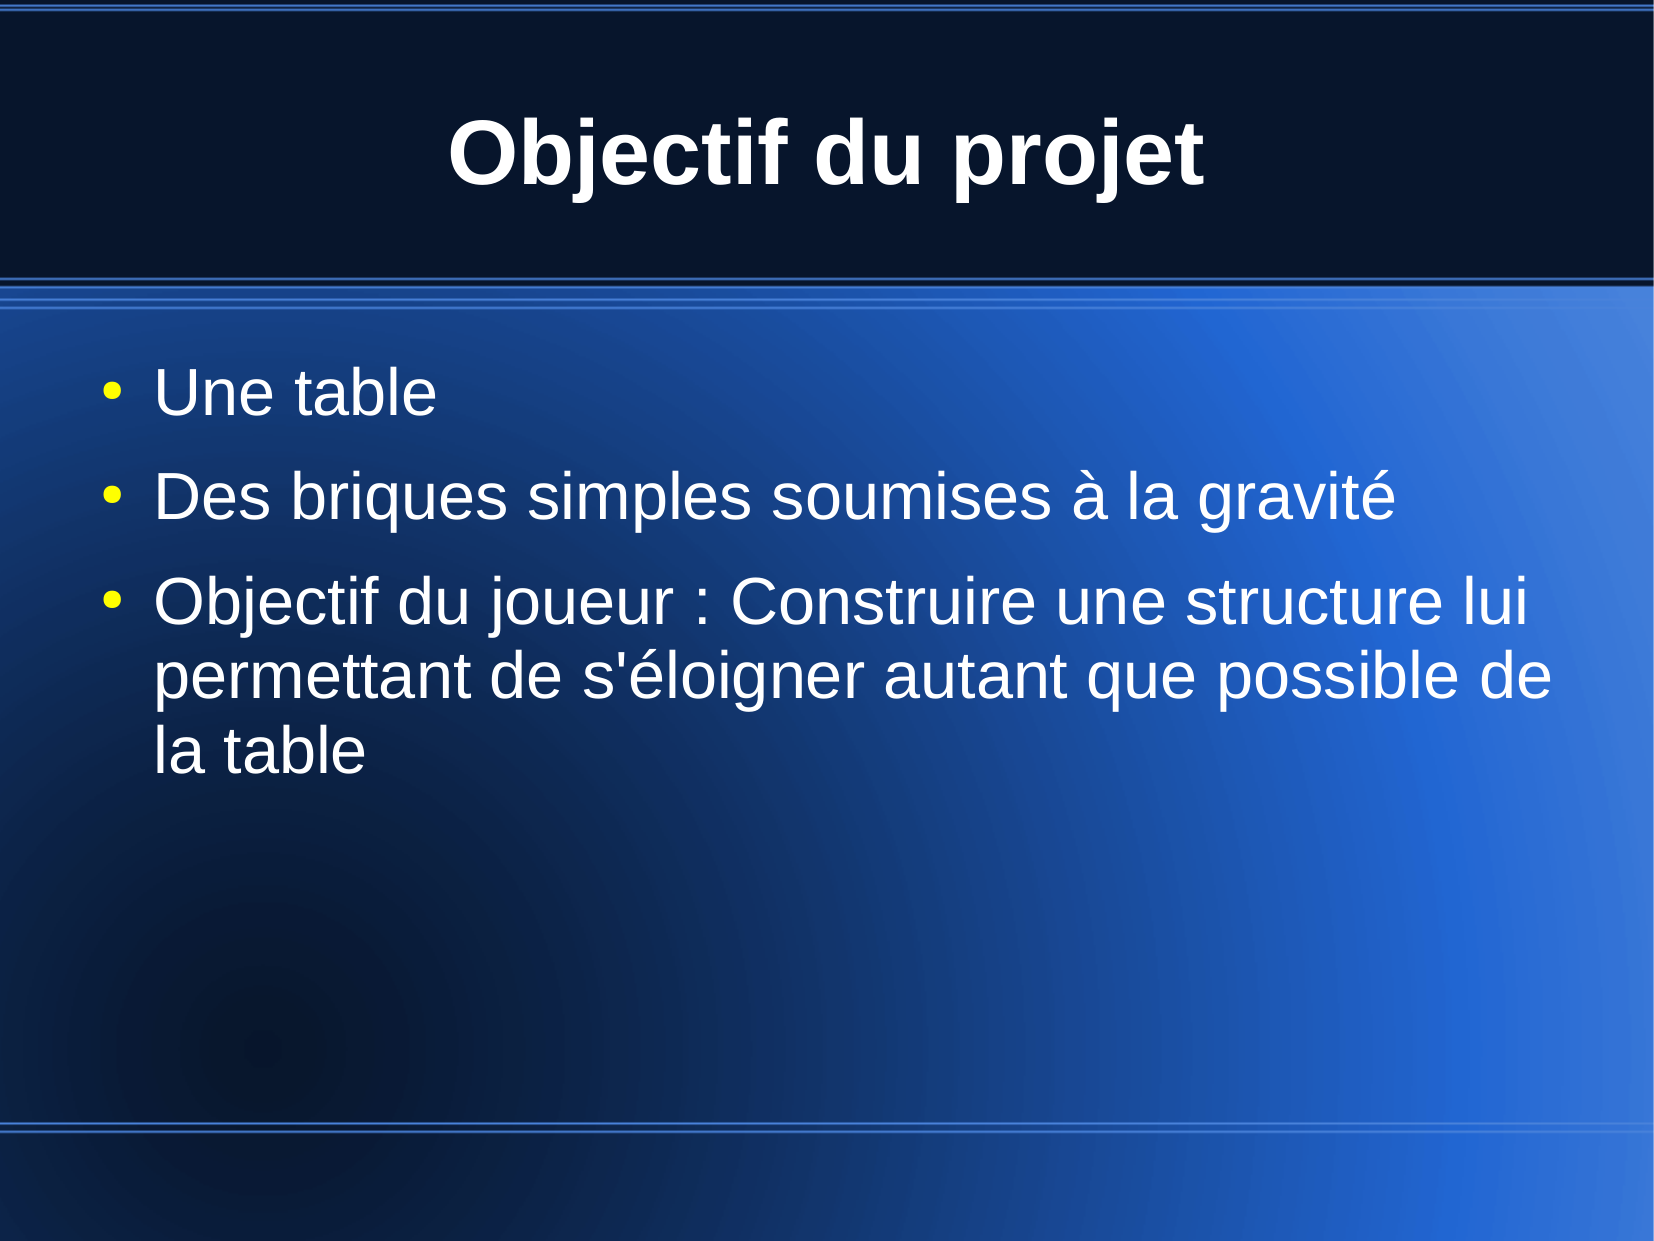

# Objectif du projet
Une table
Des briques simples soumises à la gravité
Objectif du joueur : Construire une structure lui permettant de s'éloigner autant que possible de la table